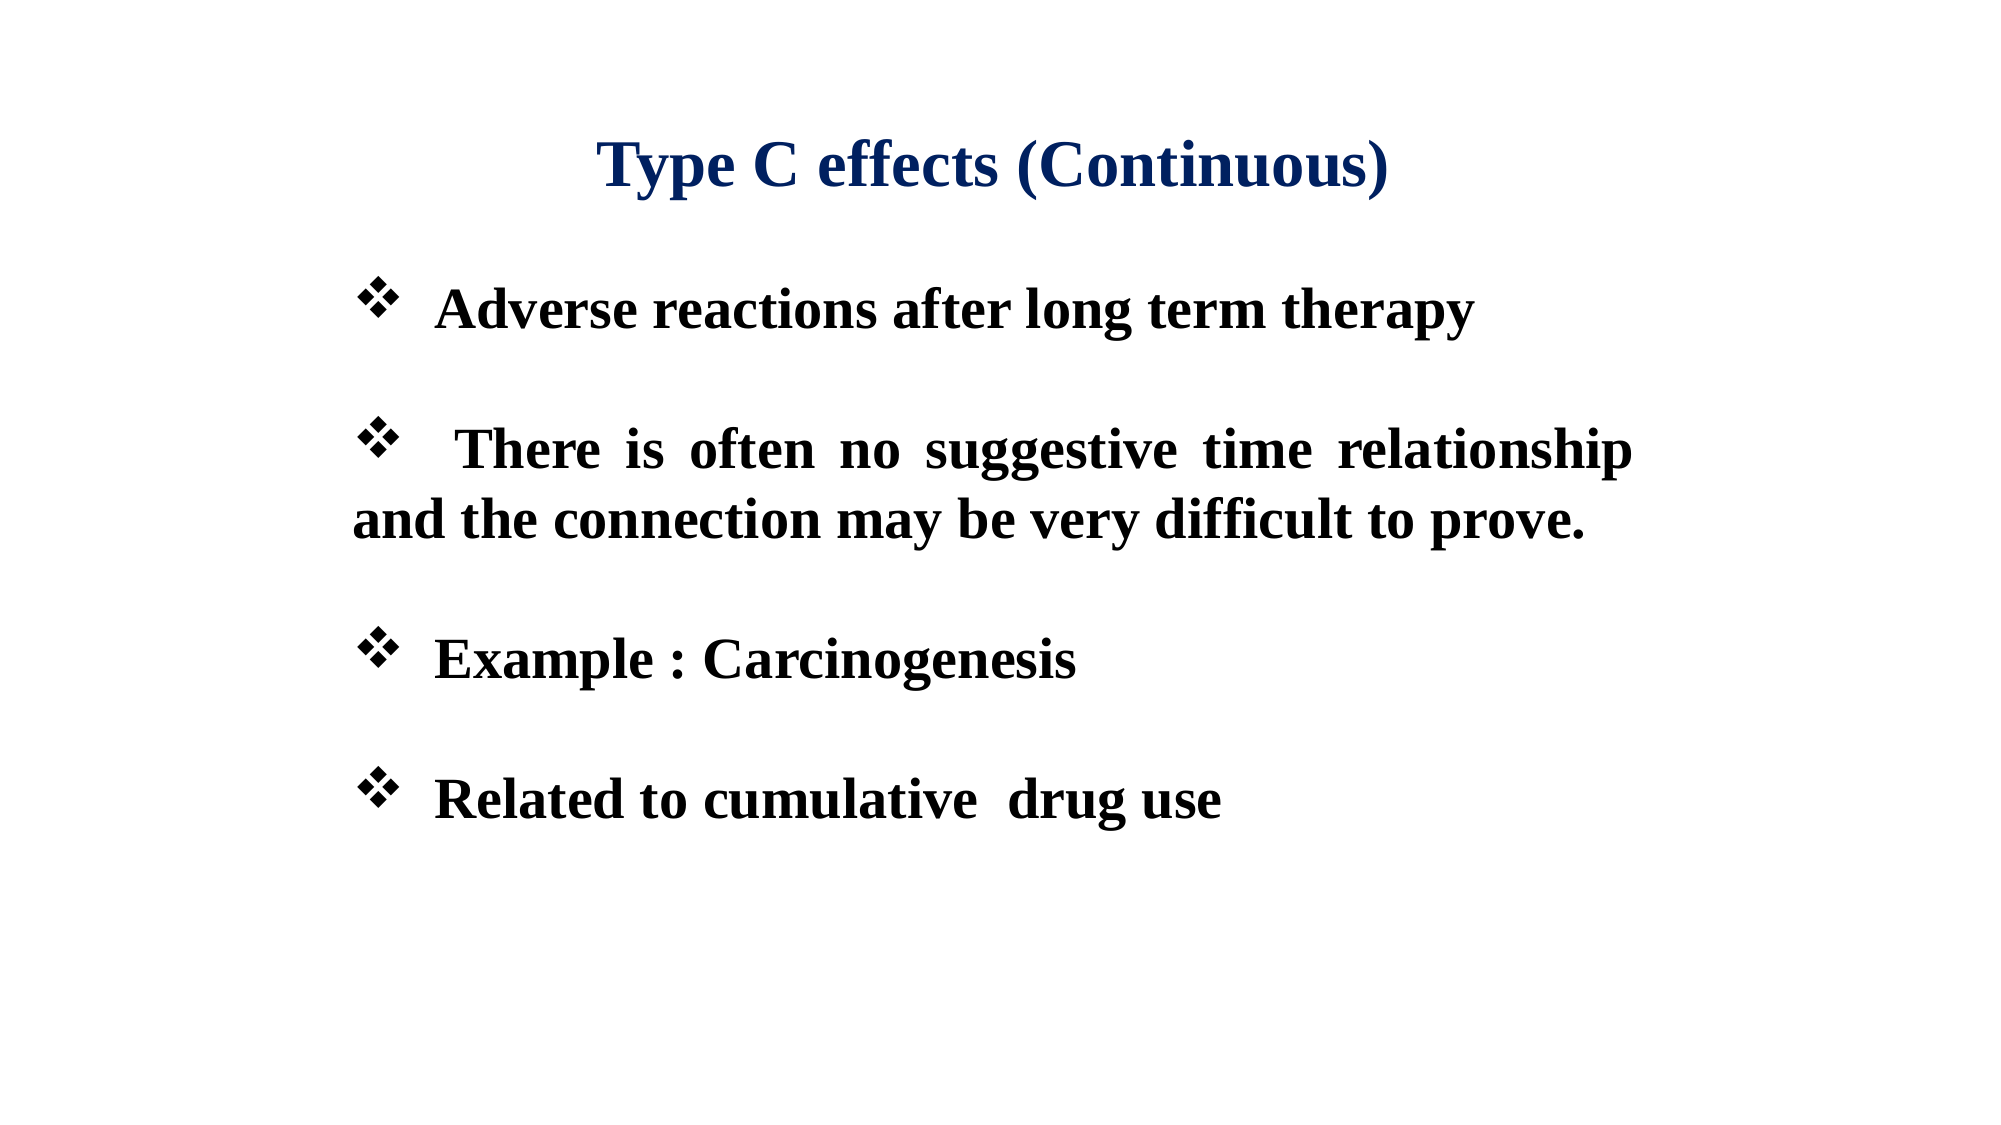

Type C effects (Continuous)
 Adverse reactions after long term therapy
 There is often no suggestive time relationship and the connection may be very difficult to prove.
 Example : Carcinogenesis
 Related to cumulative drug use